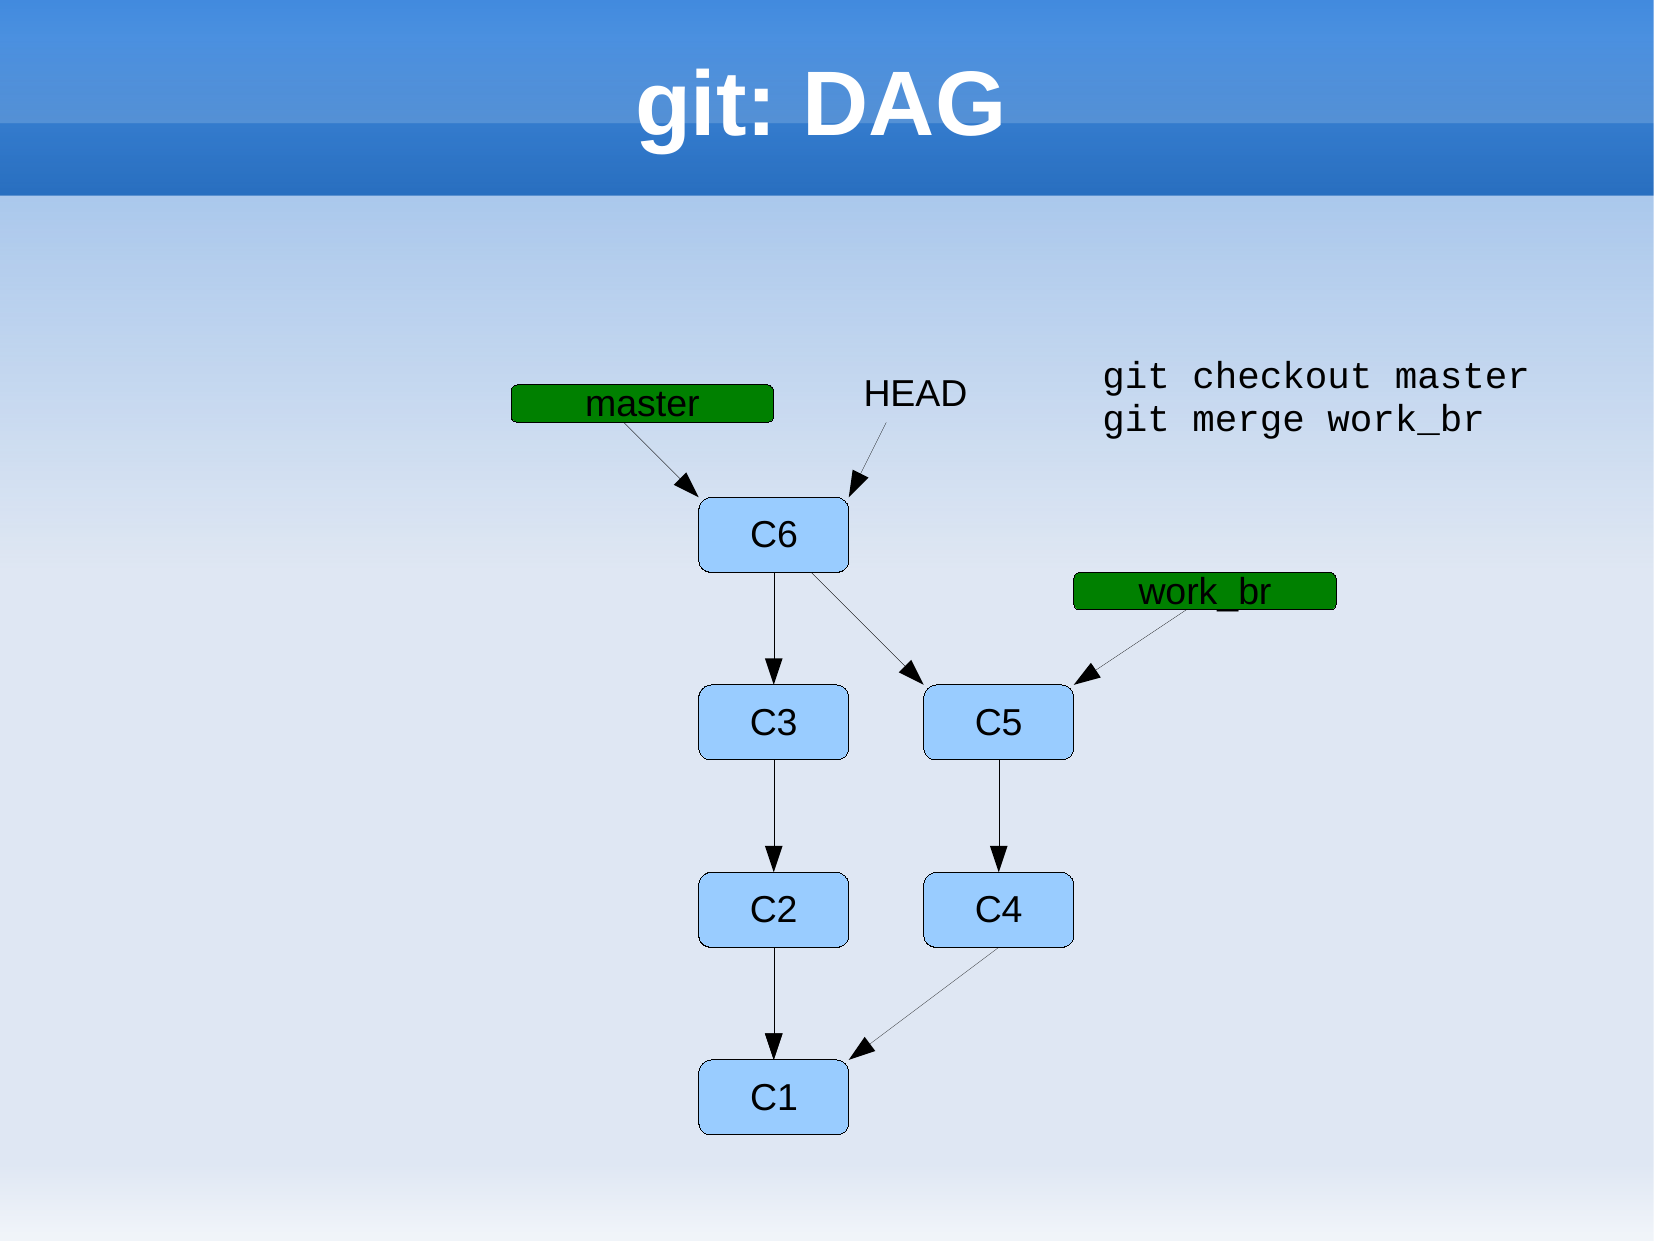

# git: DAG
git checkout master
git merge work_br
HEAD
master
C1
C6
work_br
C1
C3
C5
C1
C2
C4
C1
C1